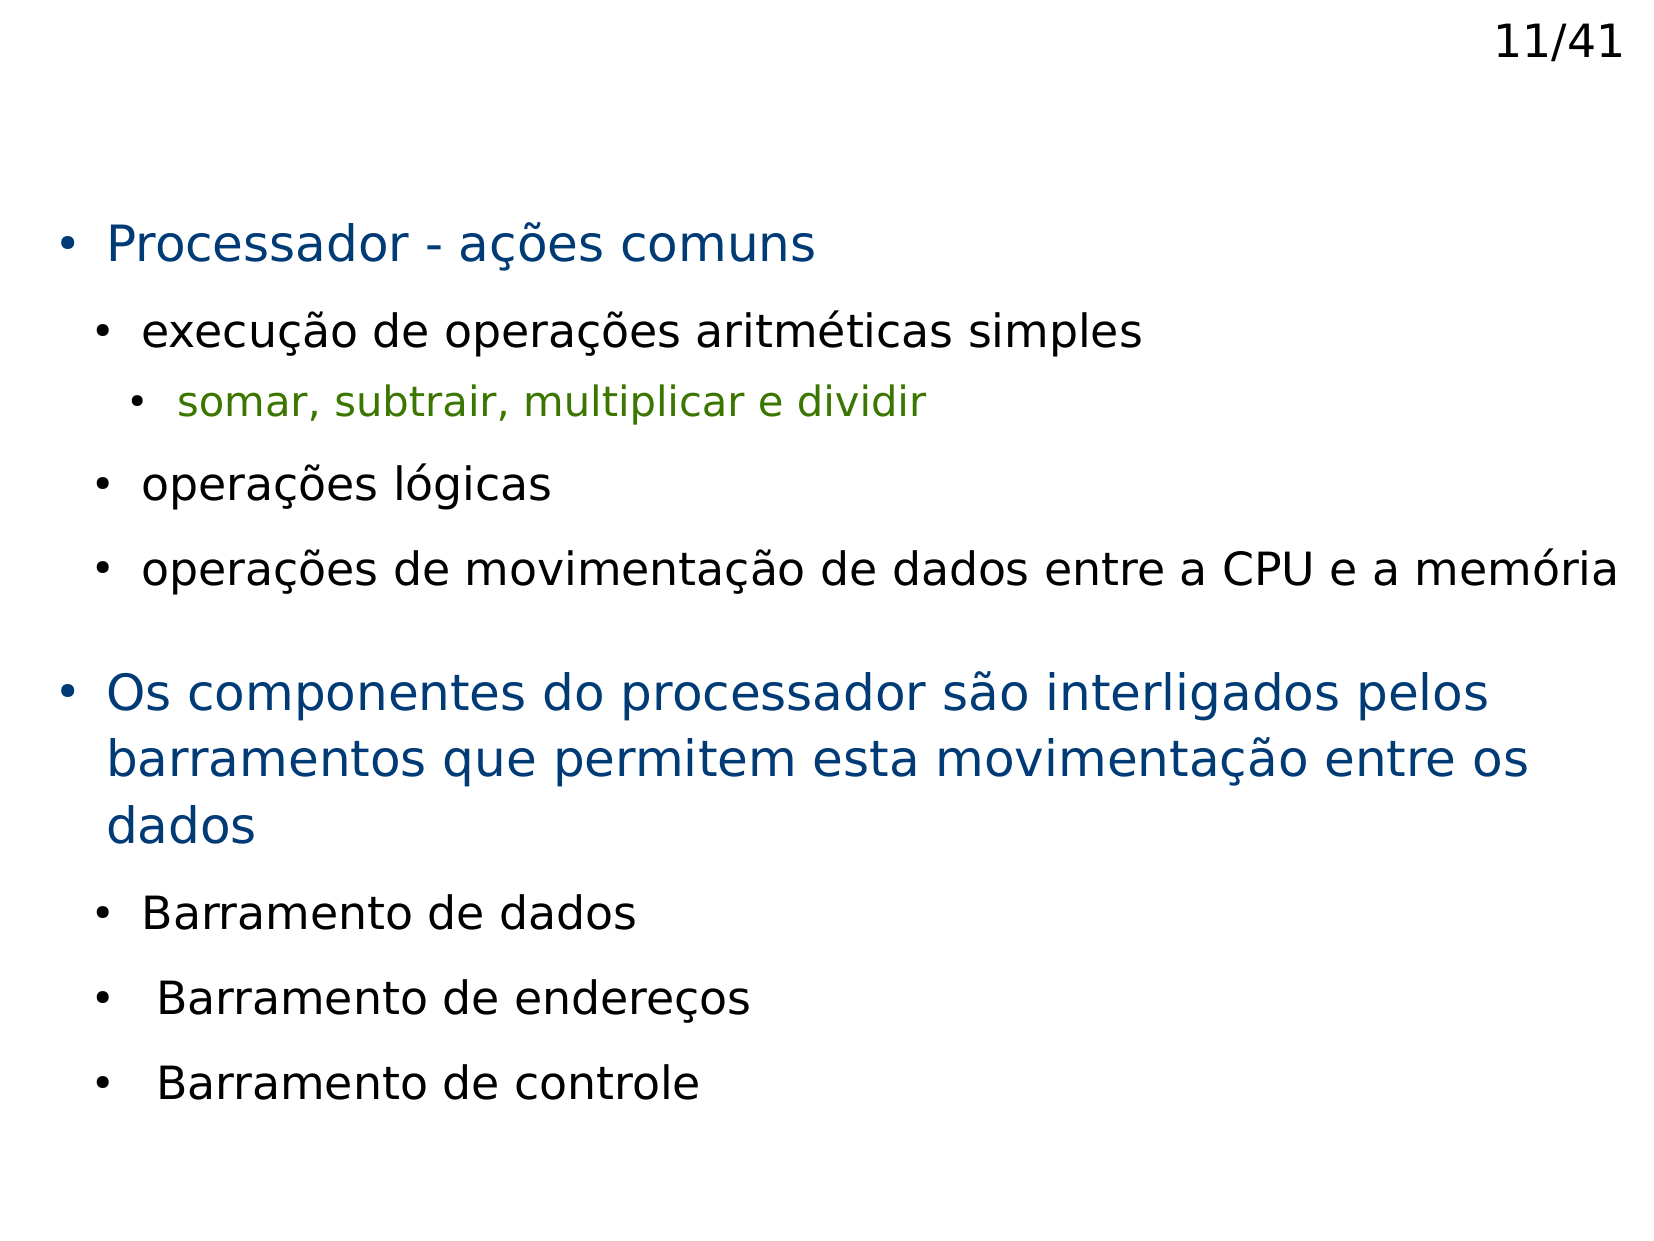

11
#
Processador - ações comuns
execução de operações aritméticas simples
somar, subtrair, multiplicar e dividir
operações lógicas
operações de movimentação de dados entre a CPU e a memória
Os componentes do processador são interligados pelos barramentos que permitem esta movimentação entre os dados
Barramento de dados
 Barramento de endereços
 Barramento de controle